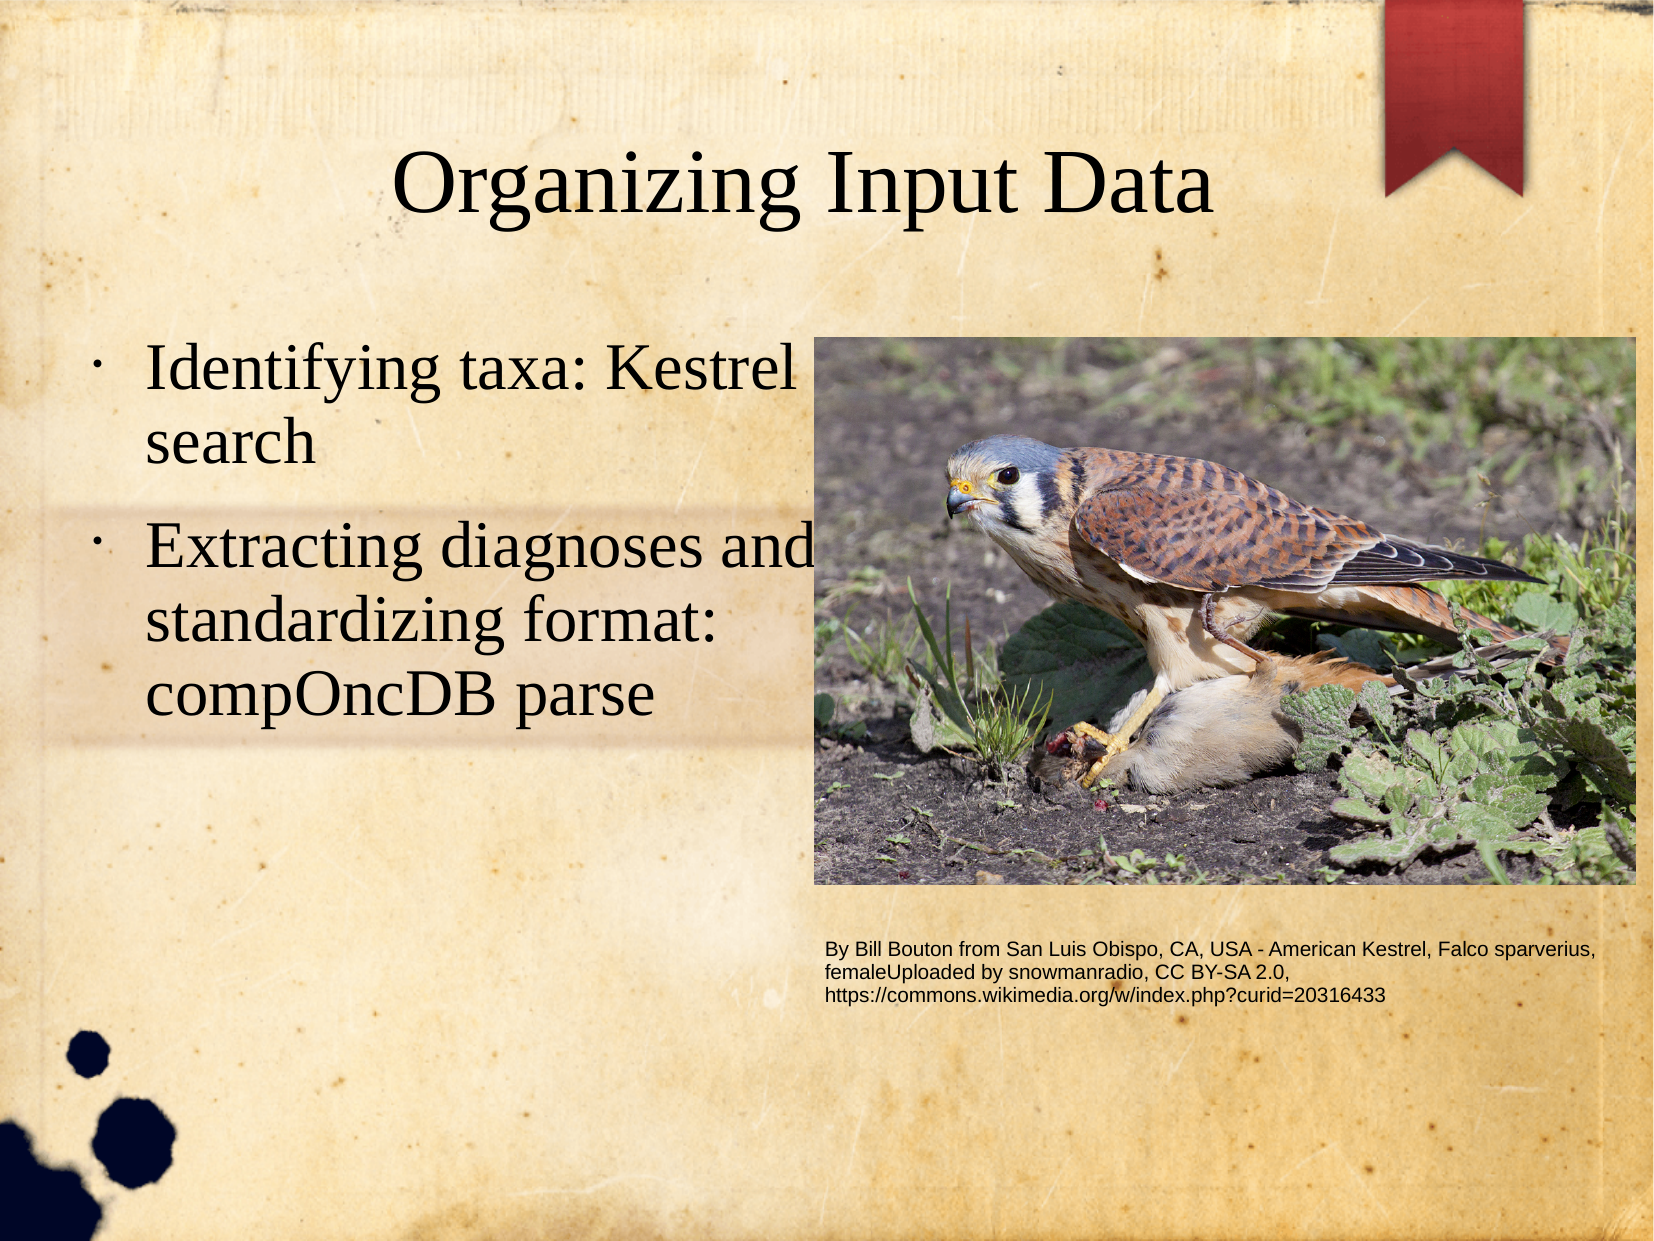

# Organizing Input Data
Identifying taxa: Kestrel search
Extracting diagnoses and standardizing format: compOncDB parse
By Bill Bouton from San Luis Obispo, CA, USA - American Kestrel, Falco sparverius, femaleUploaded by snowmanradio, CC BY-SA 2.0, https://commons.wikimedia.org/w/index.php?curid=20316433